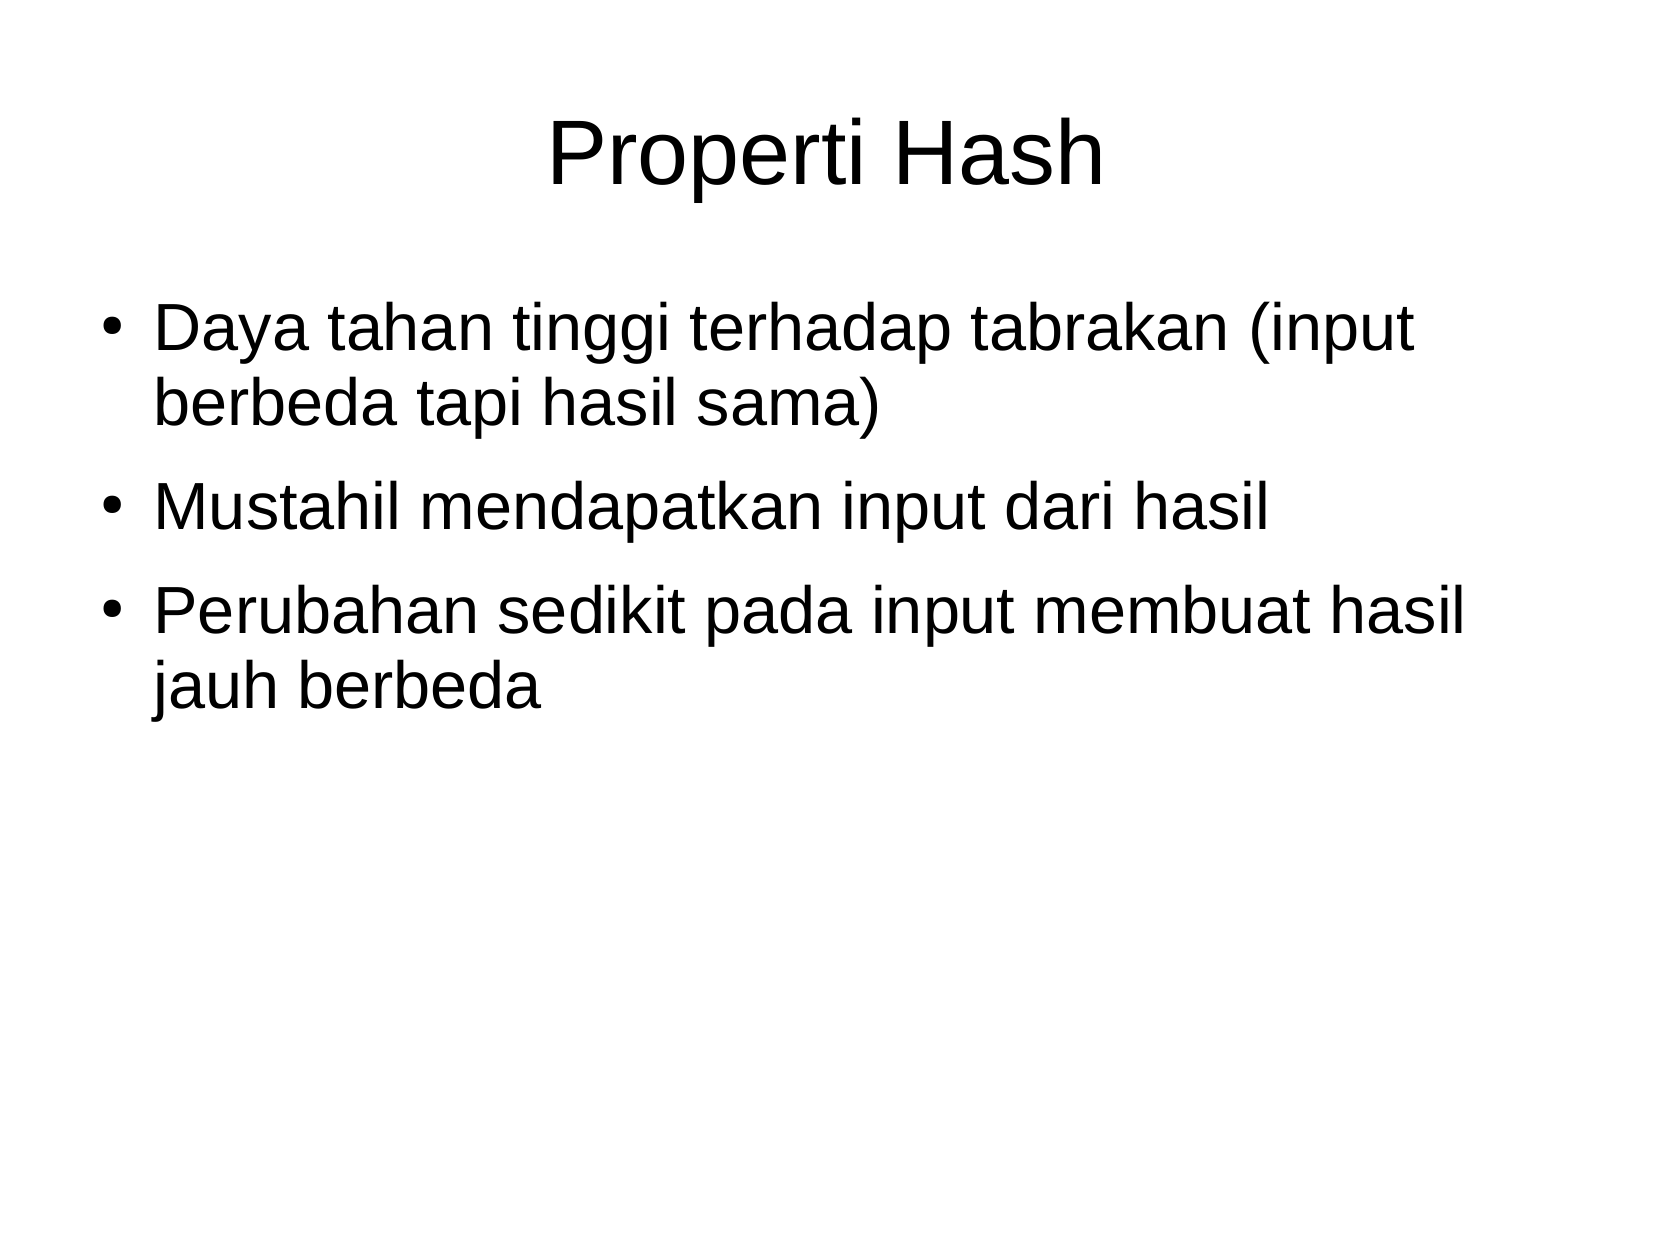

# Properti Hash
Daya tahan tinggi terhadap tabrakan (input berbeda tapi hasil sama)
Mustahil mendapatkan input dari hasil
Perubahan sedikit pada input membuat hasil jauh berbeda